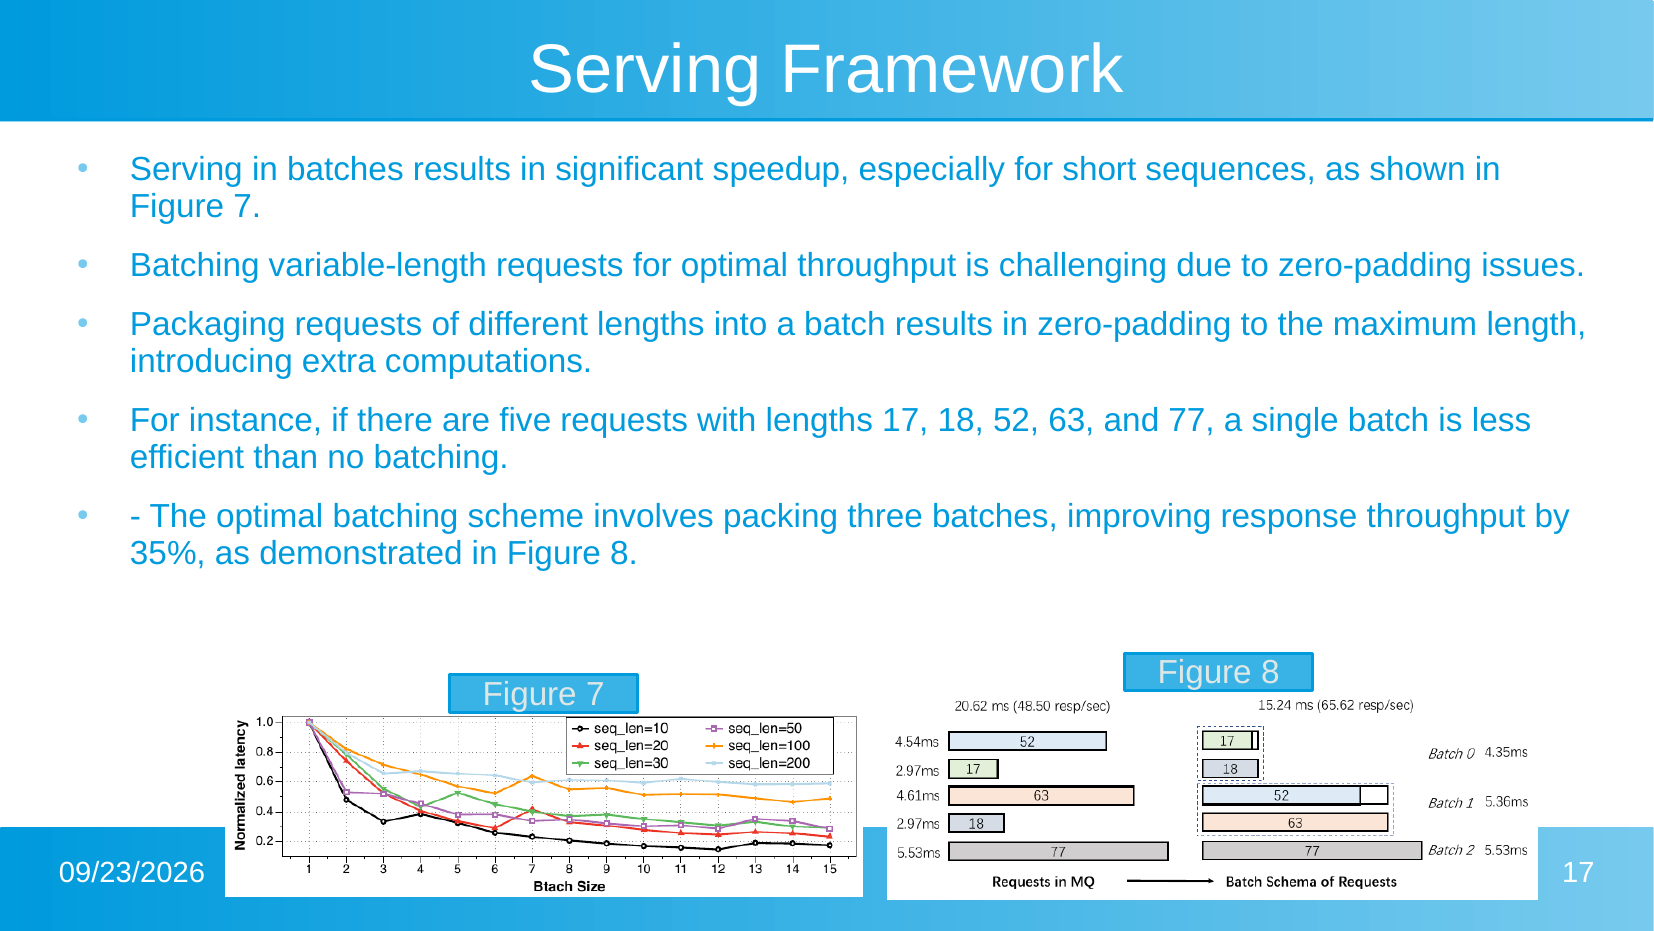

# Serving Framework
Serving in batches results in significant speedup, especially for short sequences, as shown in Figure 7.
Batching variable-length requests for optimal throughput is challenging due to zero-padding issues.
Packaging requests of different lengths into a batch results in zero-padding to the maximum length, introducing extra computations.
For instance, if there are five requests with lengths 17, 18, 52, 63, and 77, a single batch is less efficient than no batching.
- The optimal batching scheme involves packing three batches, improving response throughput by 35%, as demonstrated in Figure 8.
Figure 8
Figure 7
17